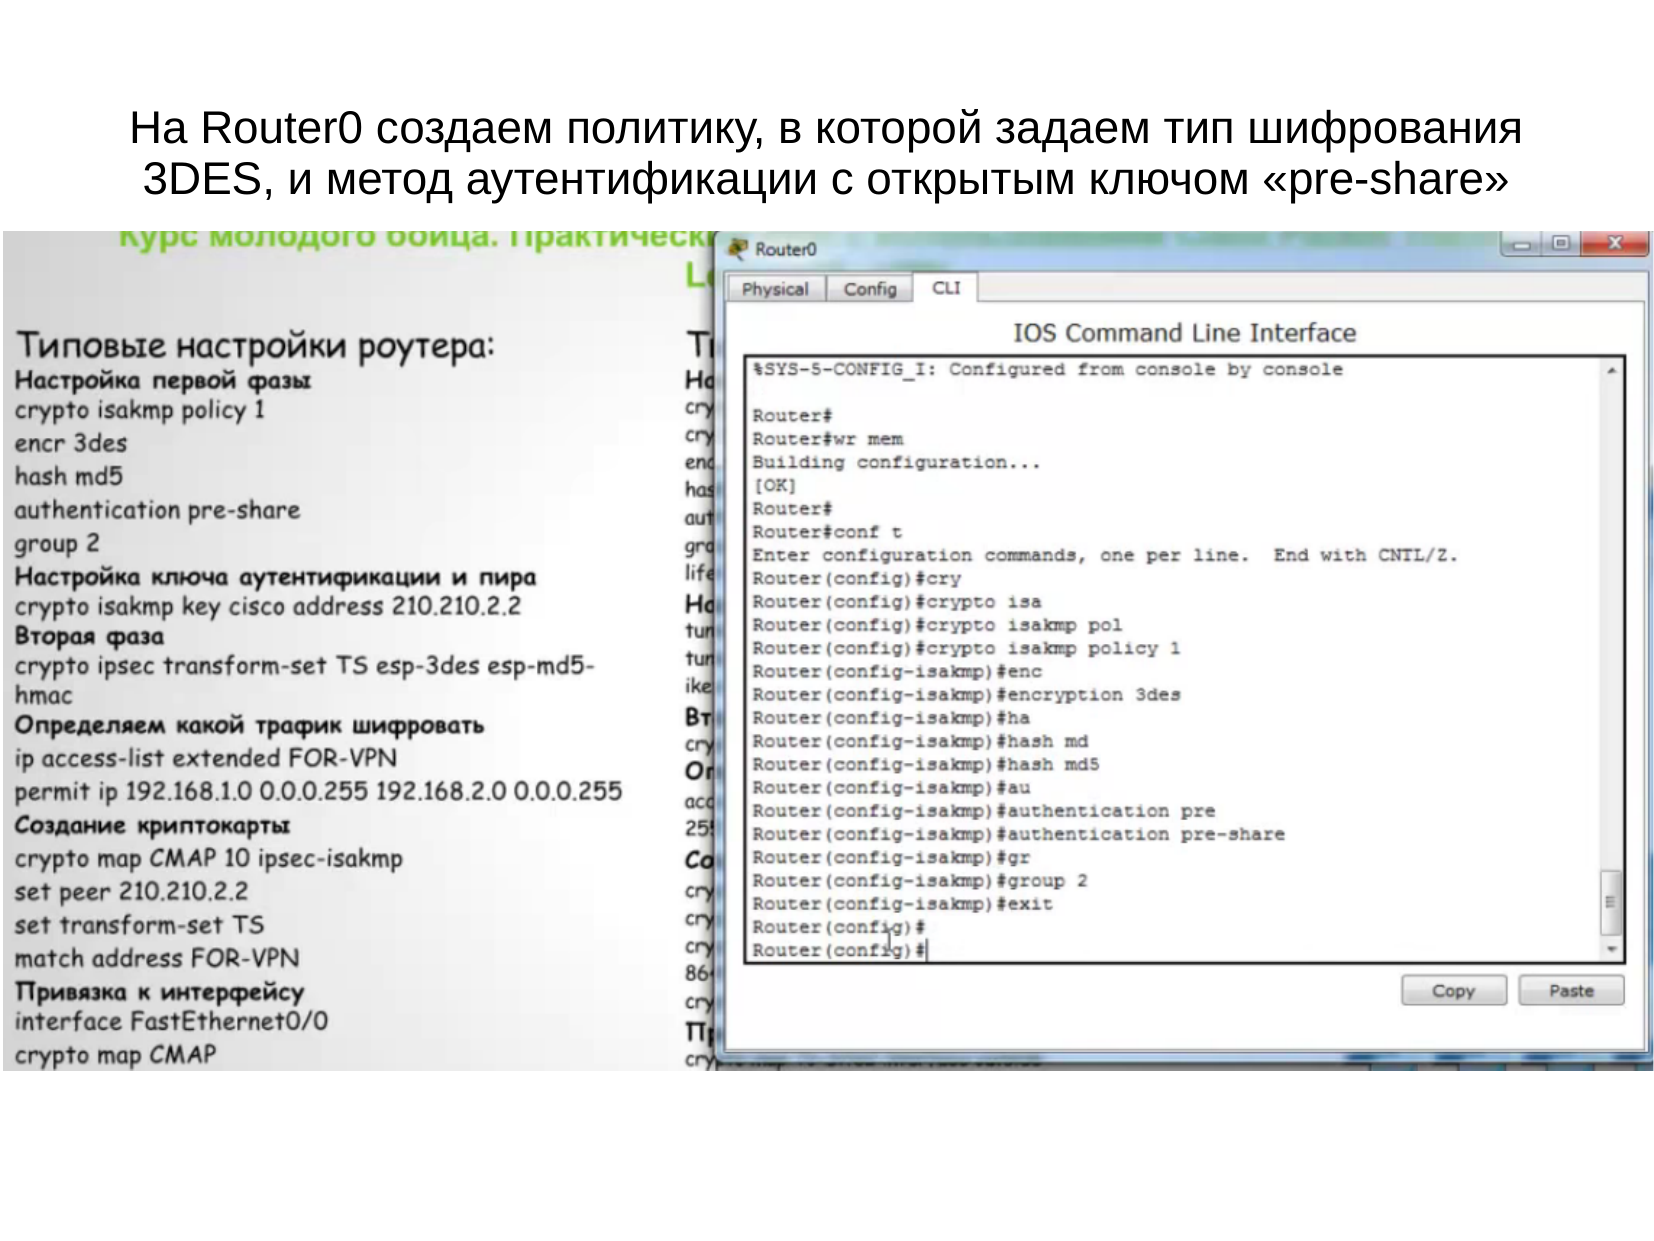

# На Router0 создаем политику, в которой задаем тип шифрования 3DES, и метод аутентификации с открытым ключом «pre-share»